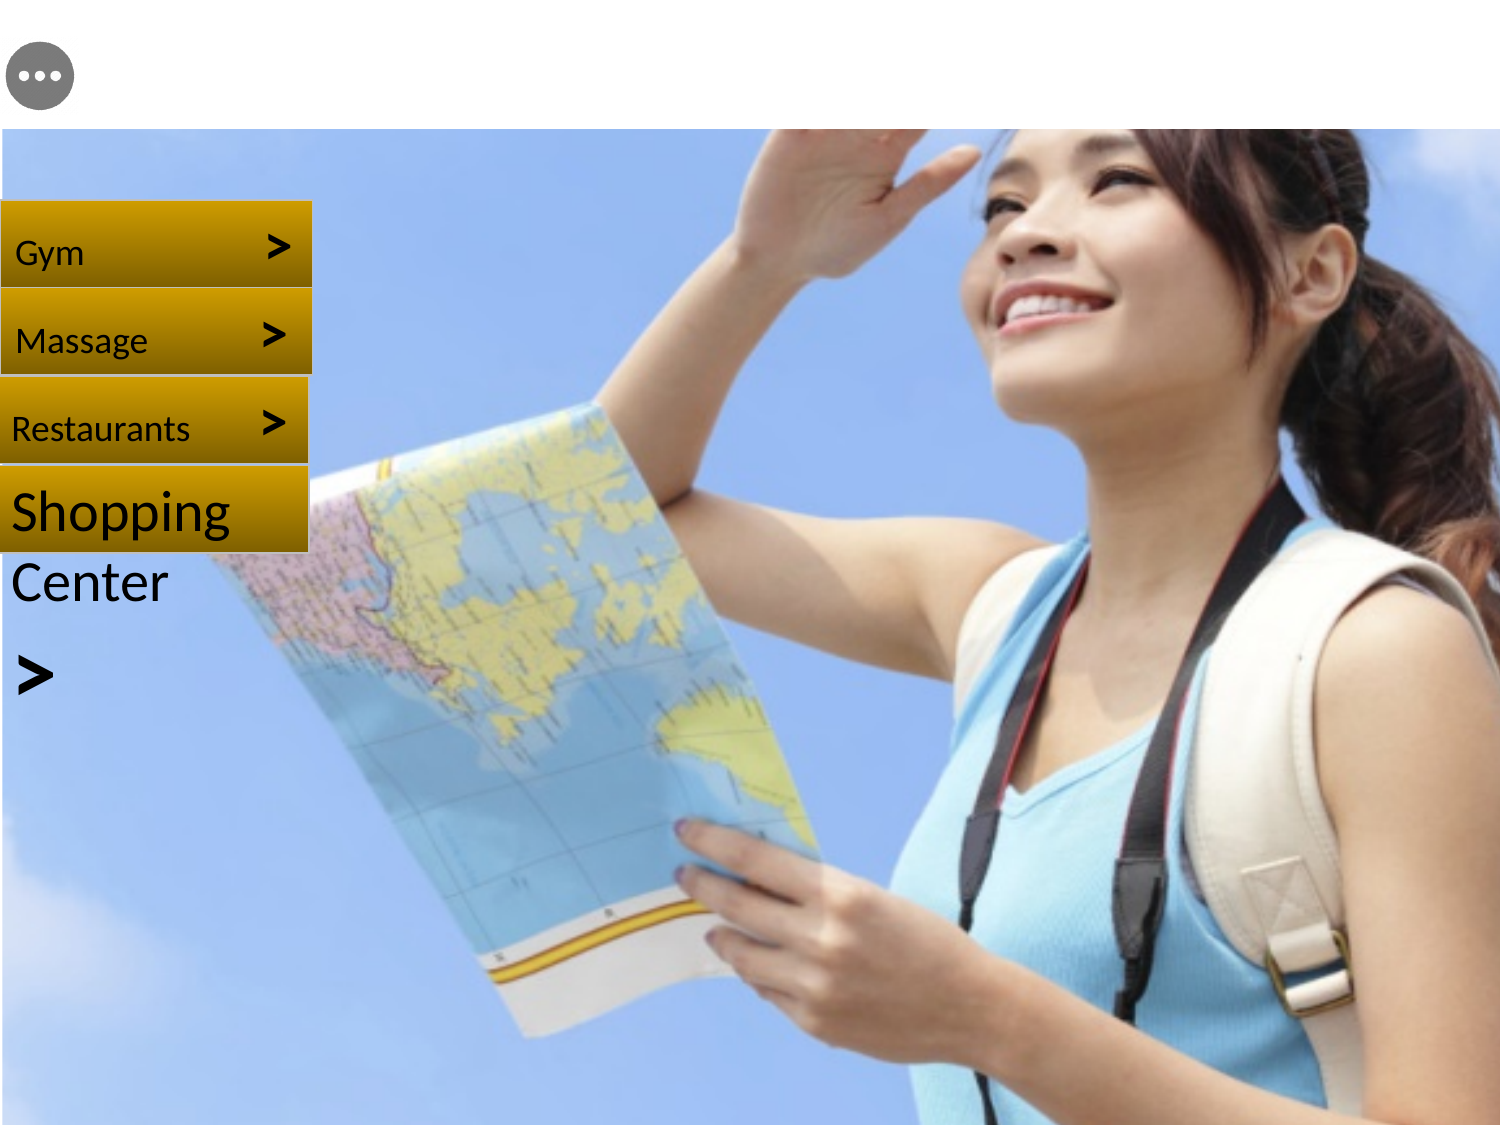

Gym ˃
Massage ˃
Restaurants ˃
Shopping Center ˃